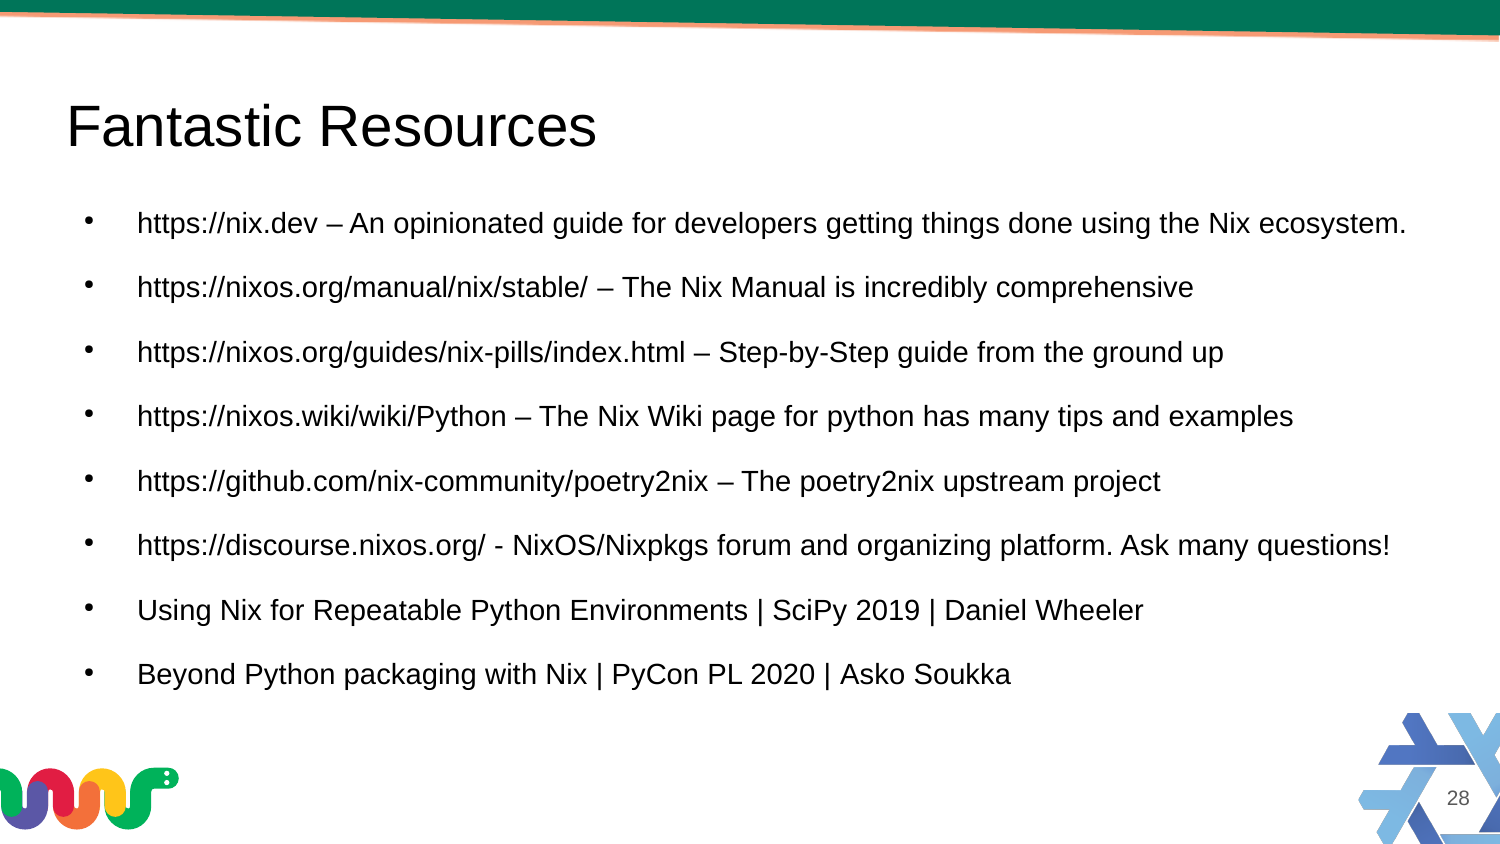

# Fantastic Resources
https://nix.dev – An opinionated guide for developers getting things done using the Nix ecosystem.
https://nixos.org/manual/nix/stable/ – The Nix Manual is incredibly comprehensive
https://nixos.org/guides/nix-pills/index.html – Step-by-Step guide from the ground up
https://nixos.wiki/wiki/Python – The Nix Wiki page for python has many tips and examples
https://github.com/nix-community/poetry2nix – The poetry2nix upstream project
https://discourse.nixos.org/ - NixOS/Nixpkgs forum and organizing platform. Ask many questions!
Using Nix for Repeatable Python Environments | SciPy 2019 | Daniel Wheeler
Beyond Python packaging with Nix | PyCon PL 2020 | Asko Soukka
28